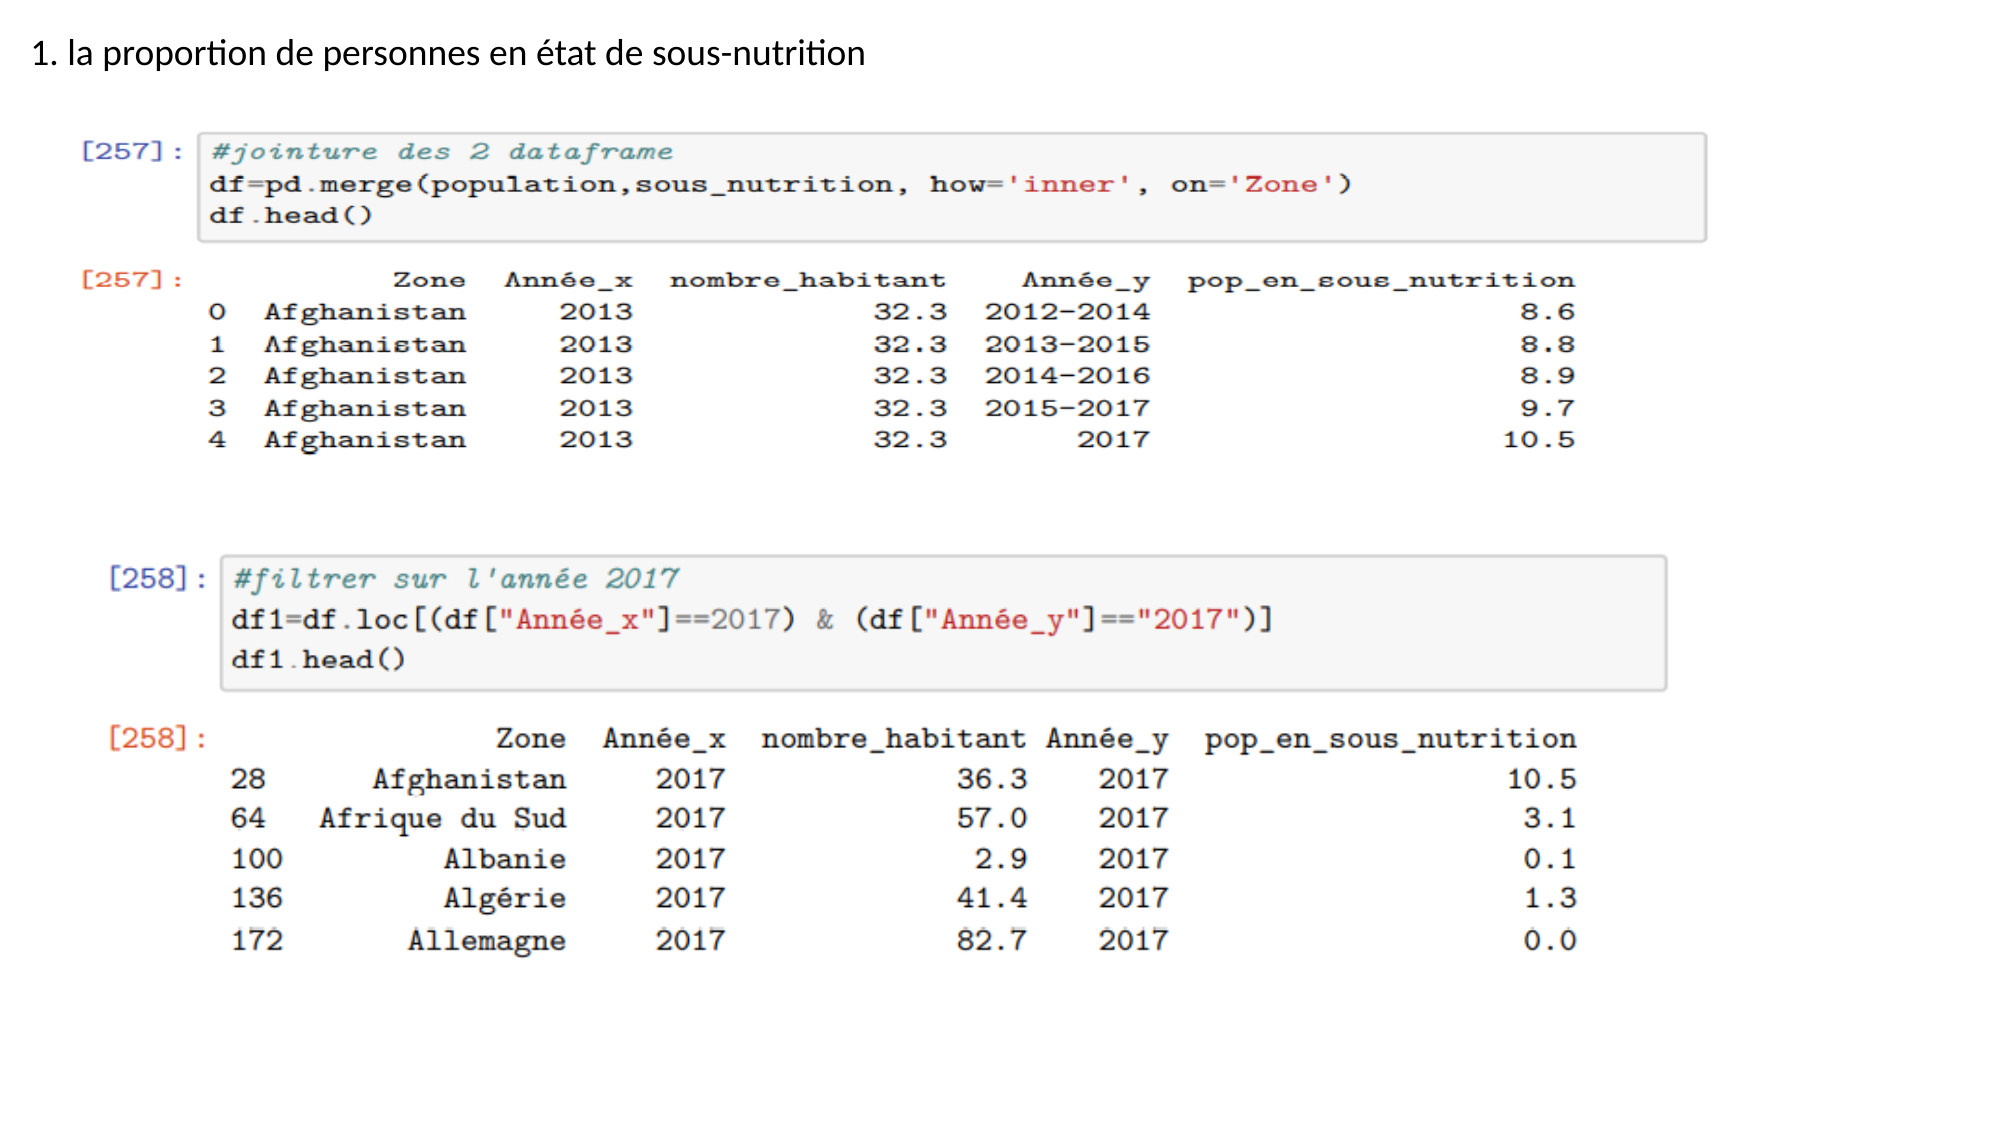

1. la proportion de personnes en état de sous-nutrition